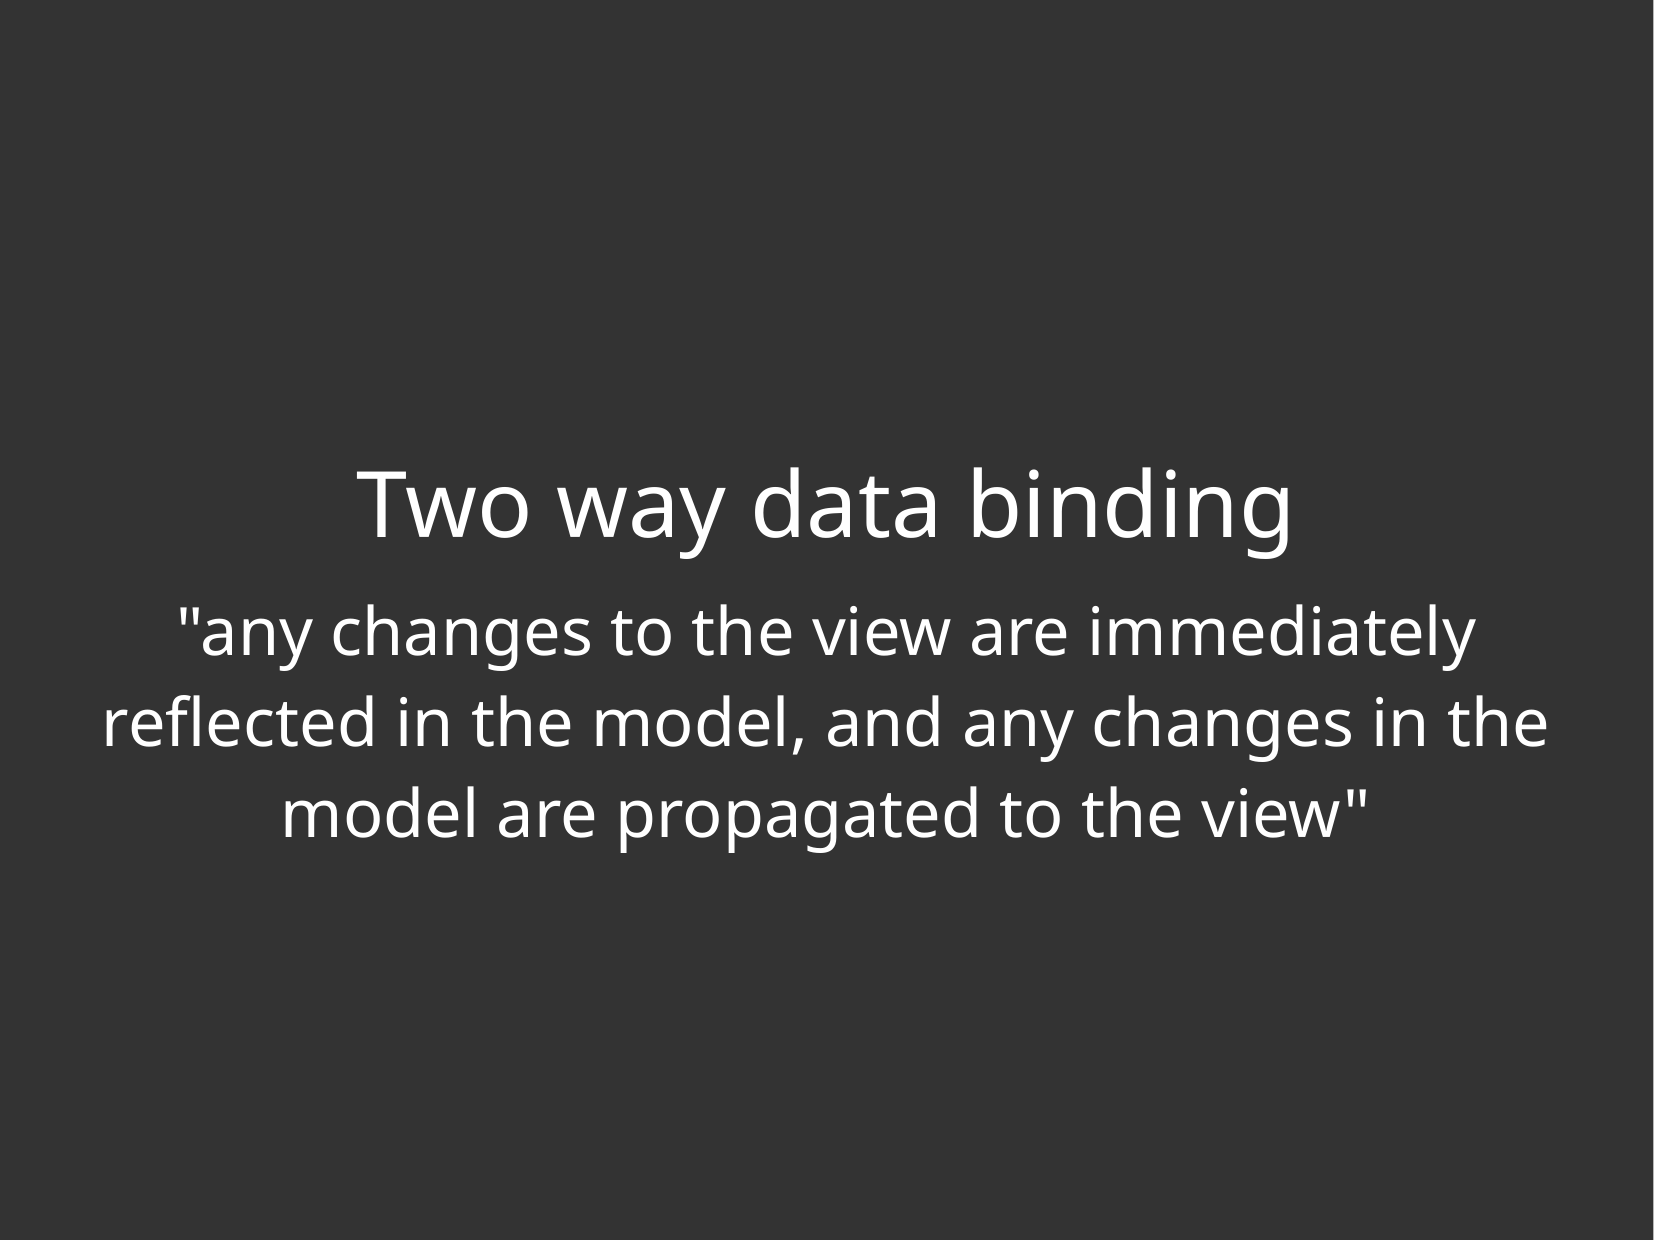

# Two way data binding
"any changes to the view are immediately reflected in the model, and any changes in the model are propagated to the view"